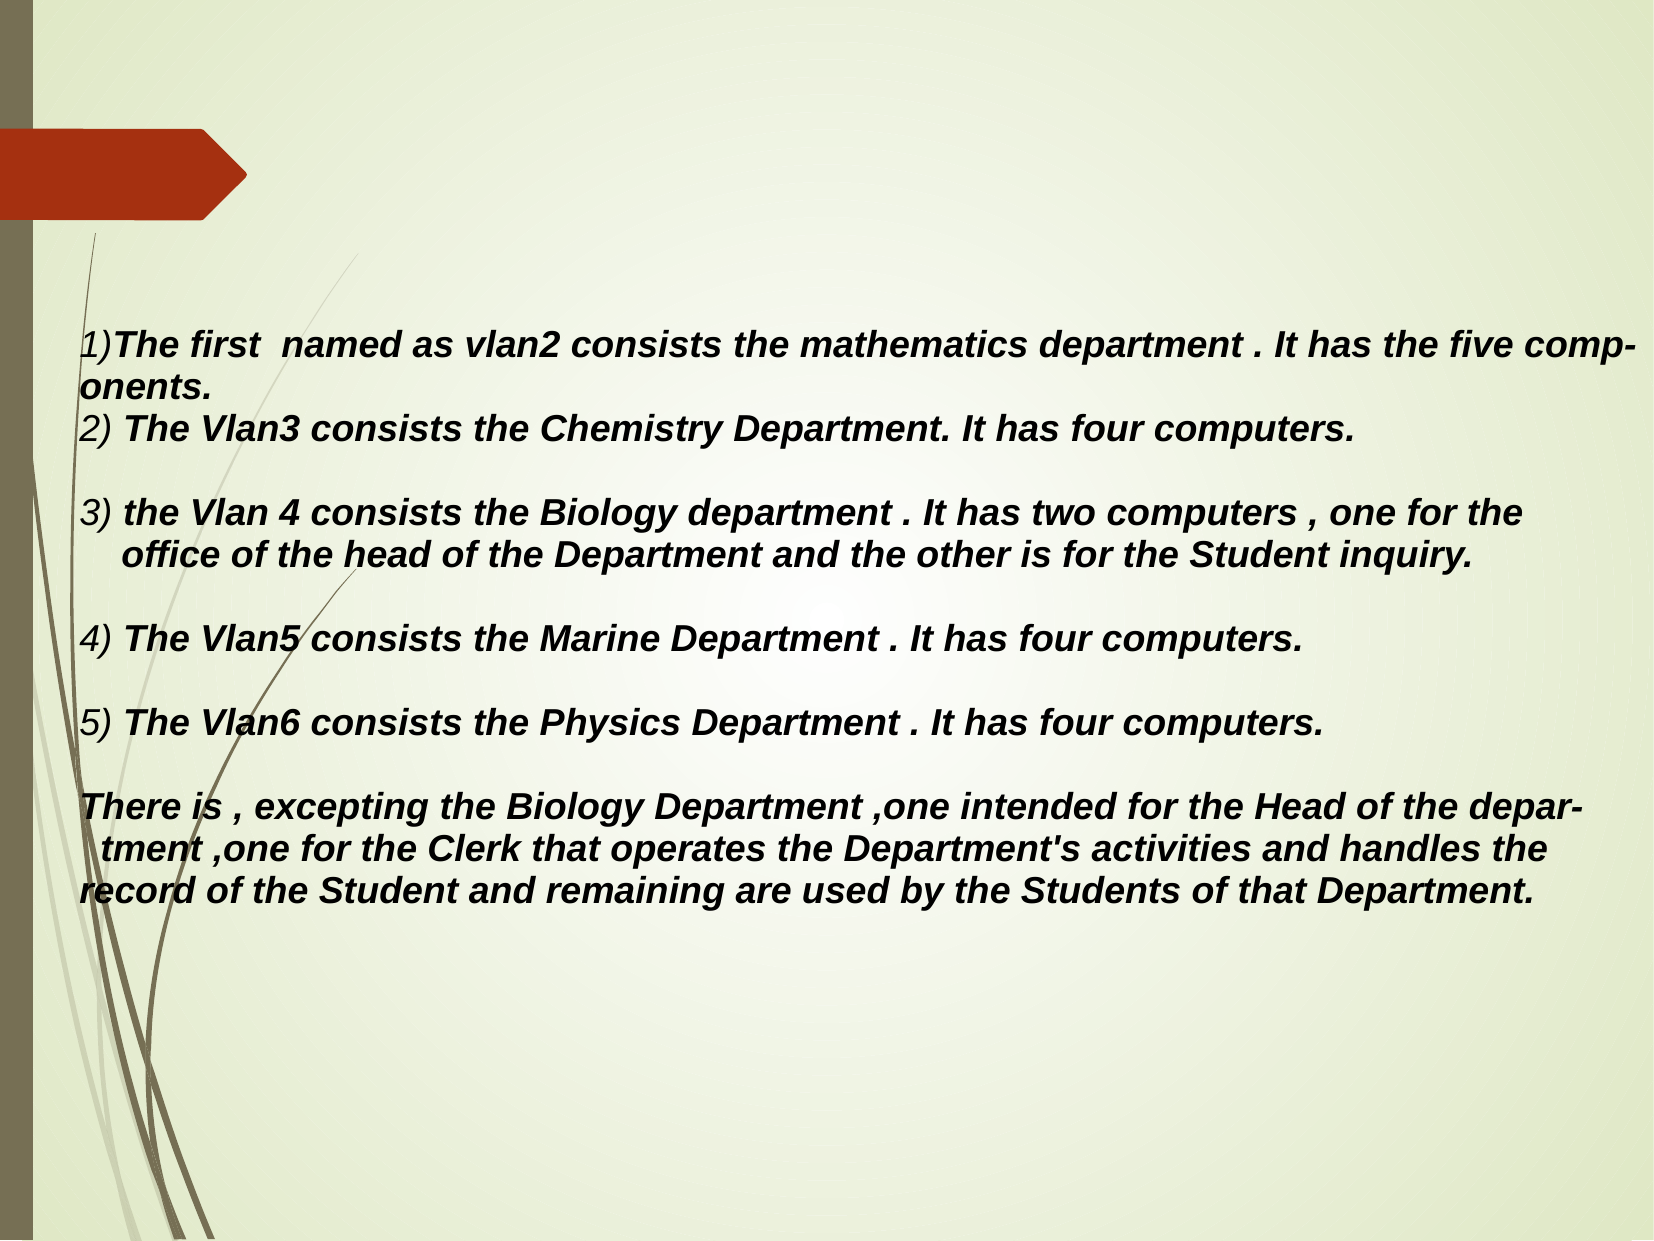

1)The first named as vlan2 consists the mathematics department . It has the five comp-
onents.
2) The Vlan3 consists the Chemistry Department. It has four computers.
3) the Vlan 4 consists the Biology department . It has two computers , one for the
 office of the head of the Department and the other is for the Student inquiry.
4) The Vlan5 consists the Marine Department . It has four computers.
5) The Vlan6 consists the Physics Department . It has four computers.
There is , excepting the Biology Department ,one intended for the Head of the depar-
 tment ,one for the Clerk that operates the Department's activities and handles the
record of the Student and remaining are used by the Students of that Department.